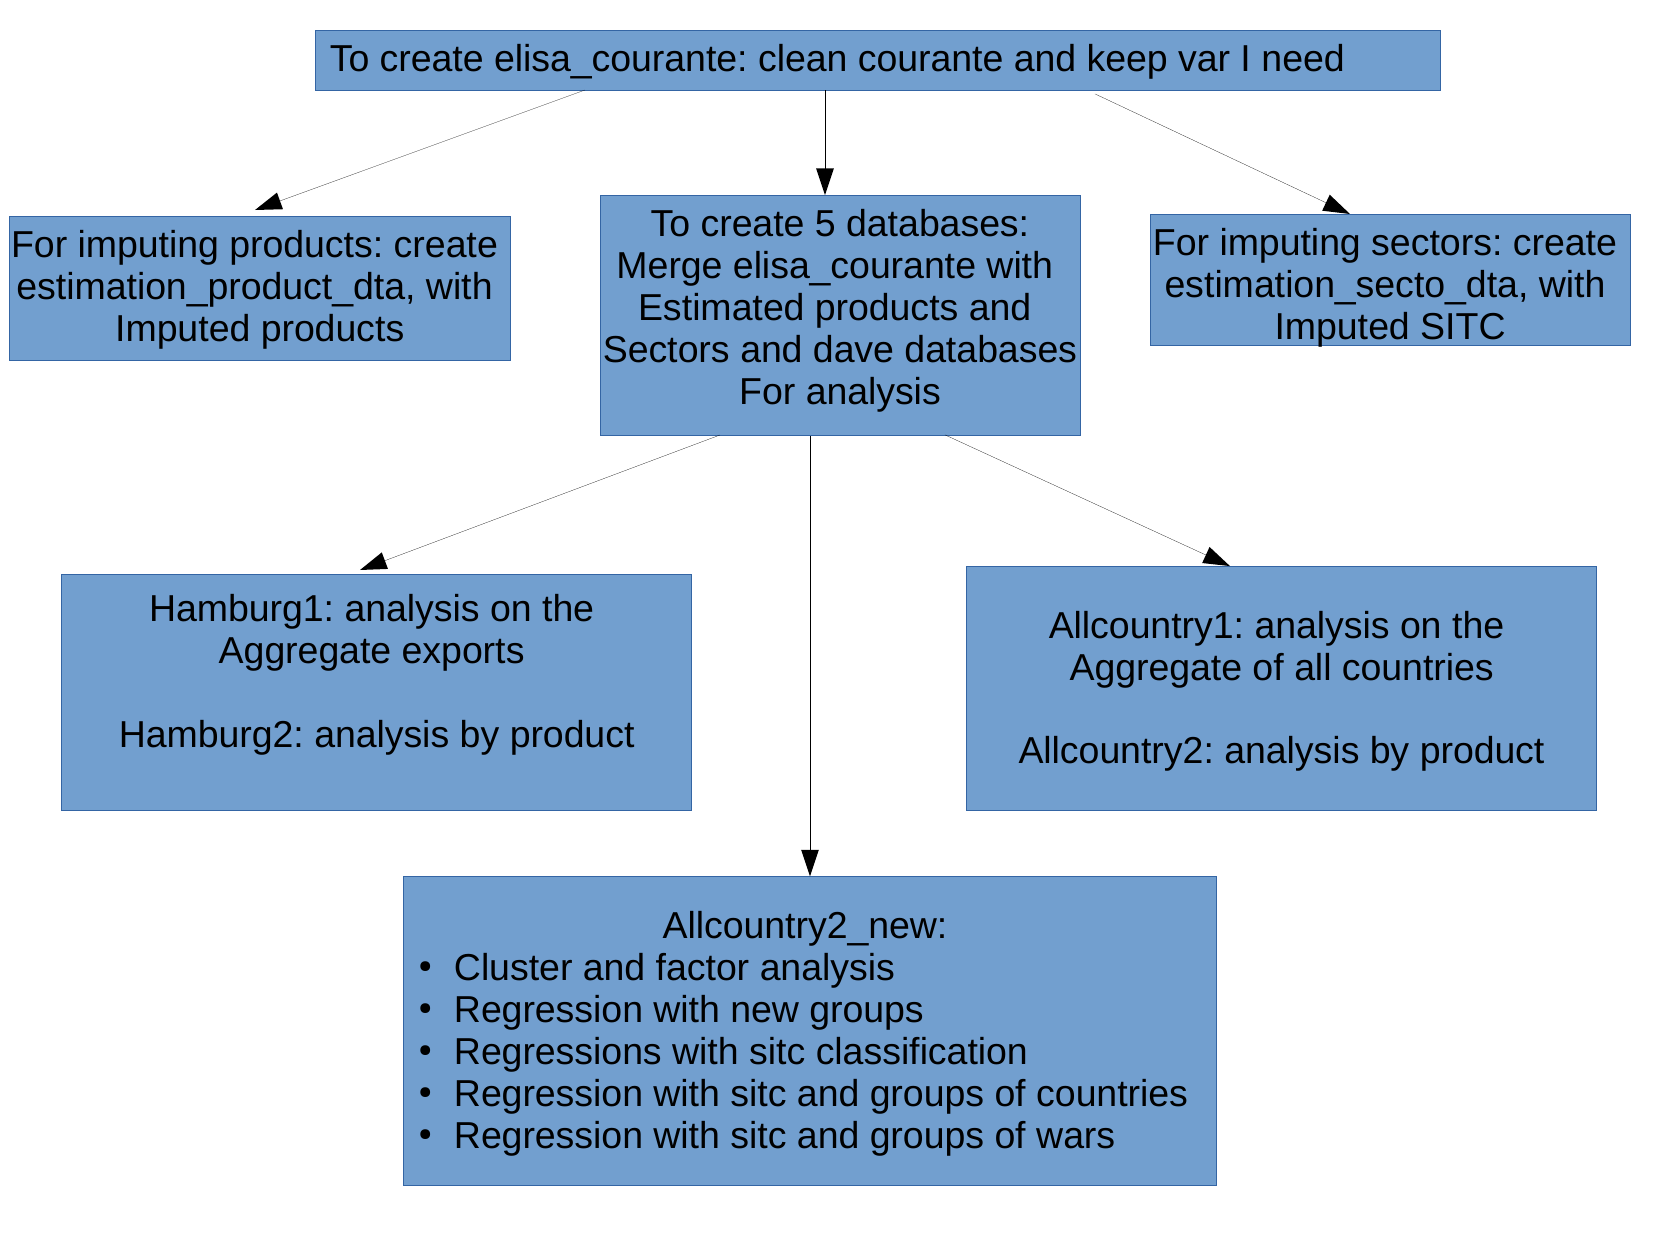

To create elisa_courante: clean courante and keep var I need
To create 5 databases:
Merge elisa_courante with
Estimated products and
Sectors and dave databases
For analysis
For imputing sectors: create
estimation_secto_dta, with
Imputed SITC
For imputing products: create
estimation_product_dta, with
Imputed products
Allcountry1: analysis on the
Aggregate of all countries
Allcountry2: analysis by product
Hamburg1: analysis on the
Aggregate exports
Hamburg2: analysis by product
Allcountry2_new:
Cluster and factor analysis
Regression with new groups
Regressions with sitc classification
Regression with sitc and groups of countries
Regression with sitc and groups of wars